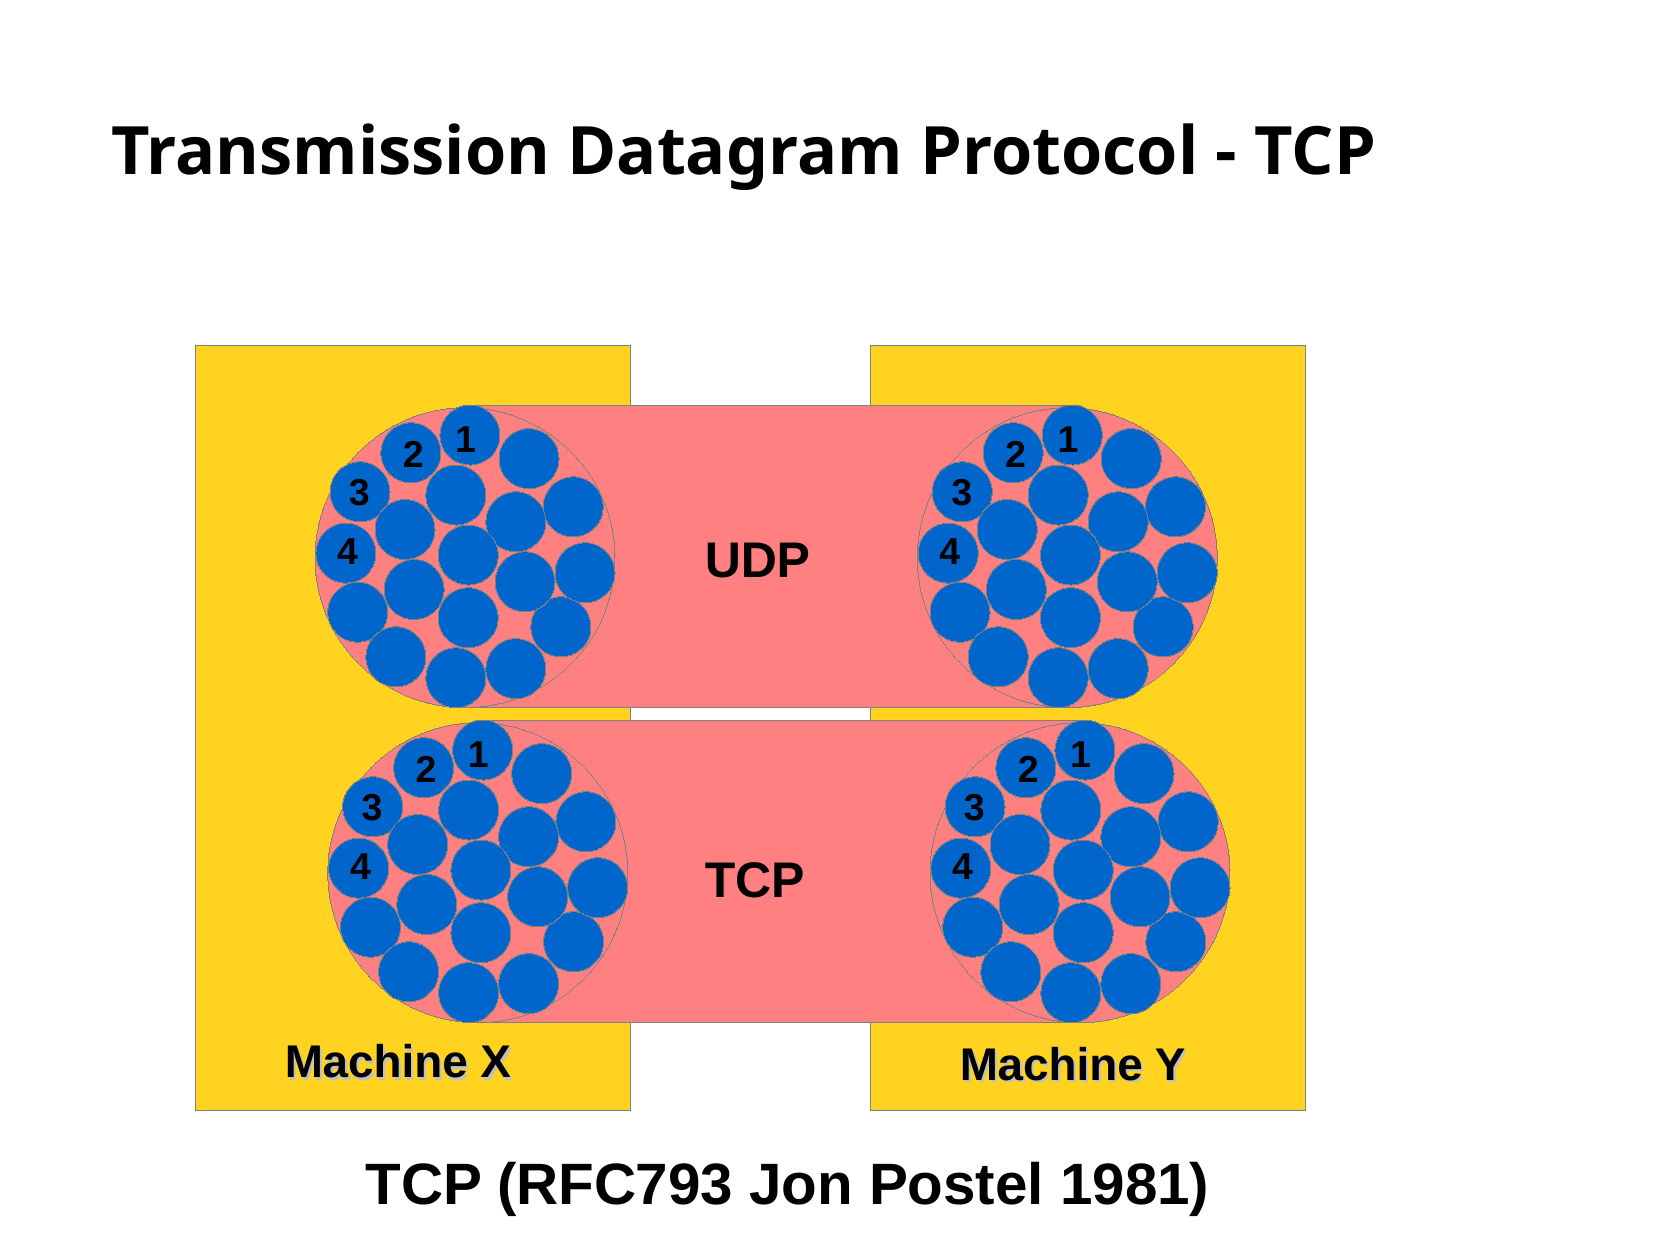

# Transmission Datagram Protocol - TCP
1
2
3
4
1
2
3
4
UDP
1
2
3
4
1
2
3
4
TCP
Machine X
Machine Y
TCP (RFC793 Jon Postel 1981)